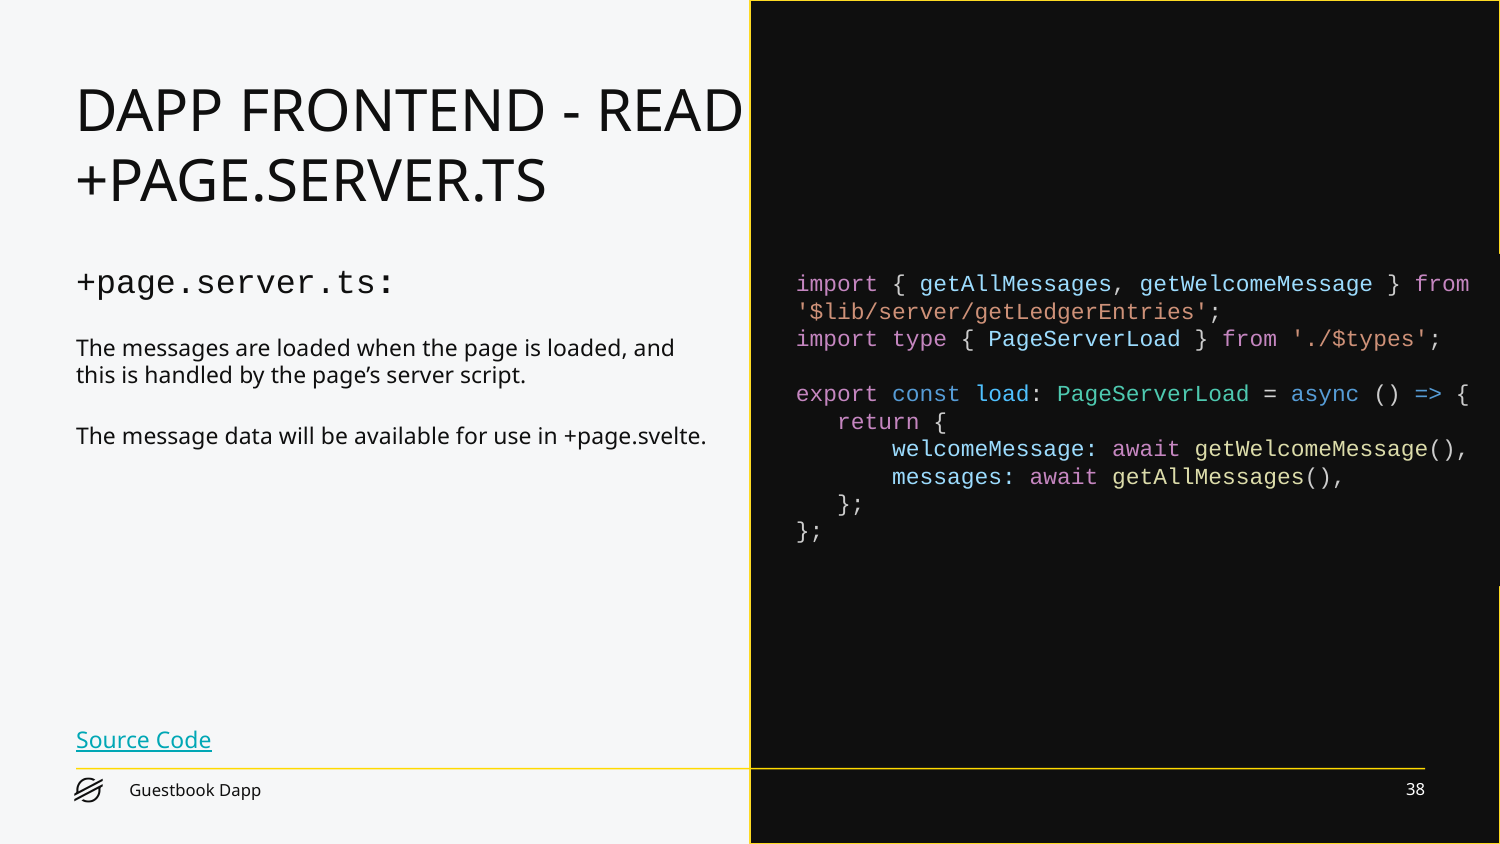

# DAPP FRONTEND - READ MSG - +PAGE.SERVER.TS
+page.server.ts:
The messages are loaded when the page is loaded, and this is handled by the page’s server script.
The message data will be available for use in +page.svelte.
Source Code
import { getAllMessages, getWelcomeMessage } from '$lib/server/getLedgerEntries';
import type { PageServerLoad } from './$types';
export const load: PageServerLoad = async () => {
 return {
 welcomeMessage: await getWelcomeMessage(),
 messages: await getAllMessages(),
 };
};
Guestbook Dapp